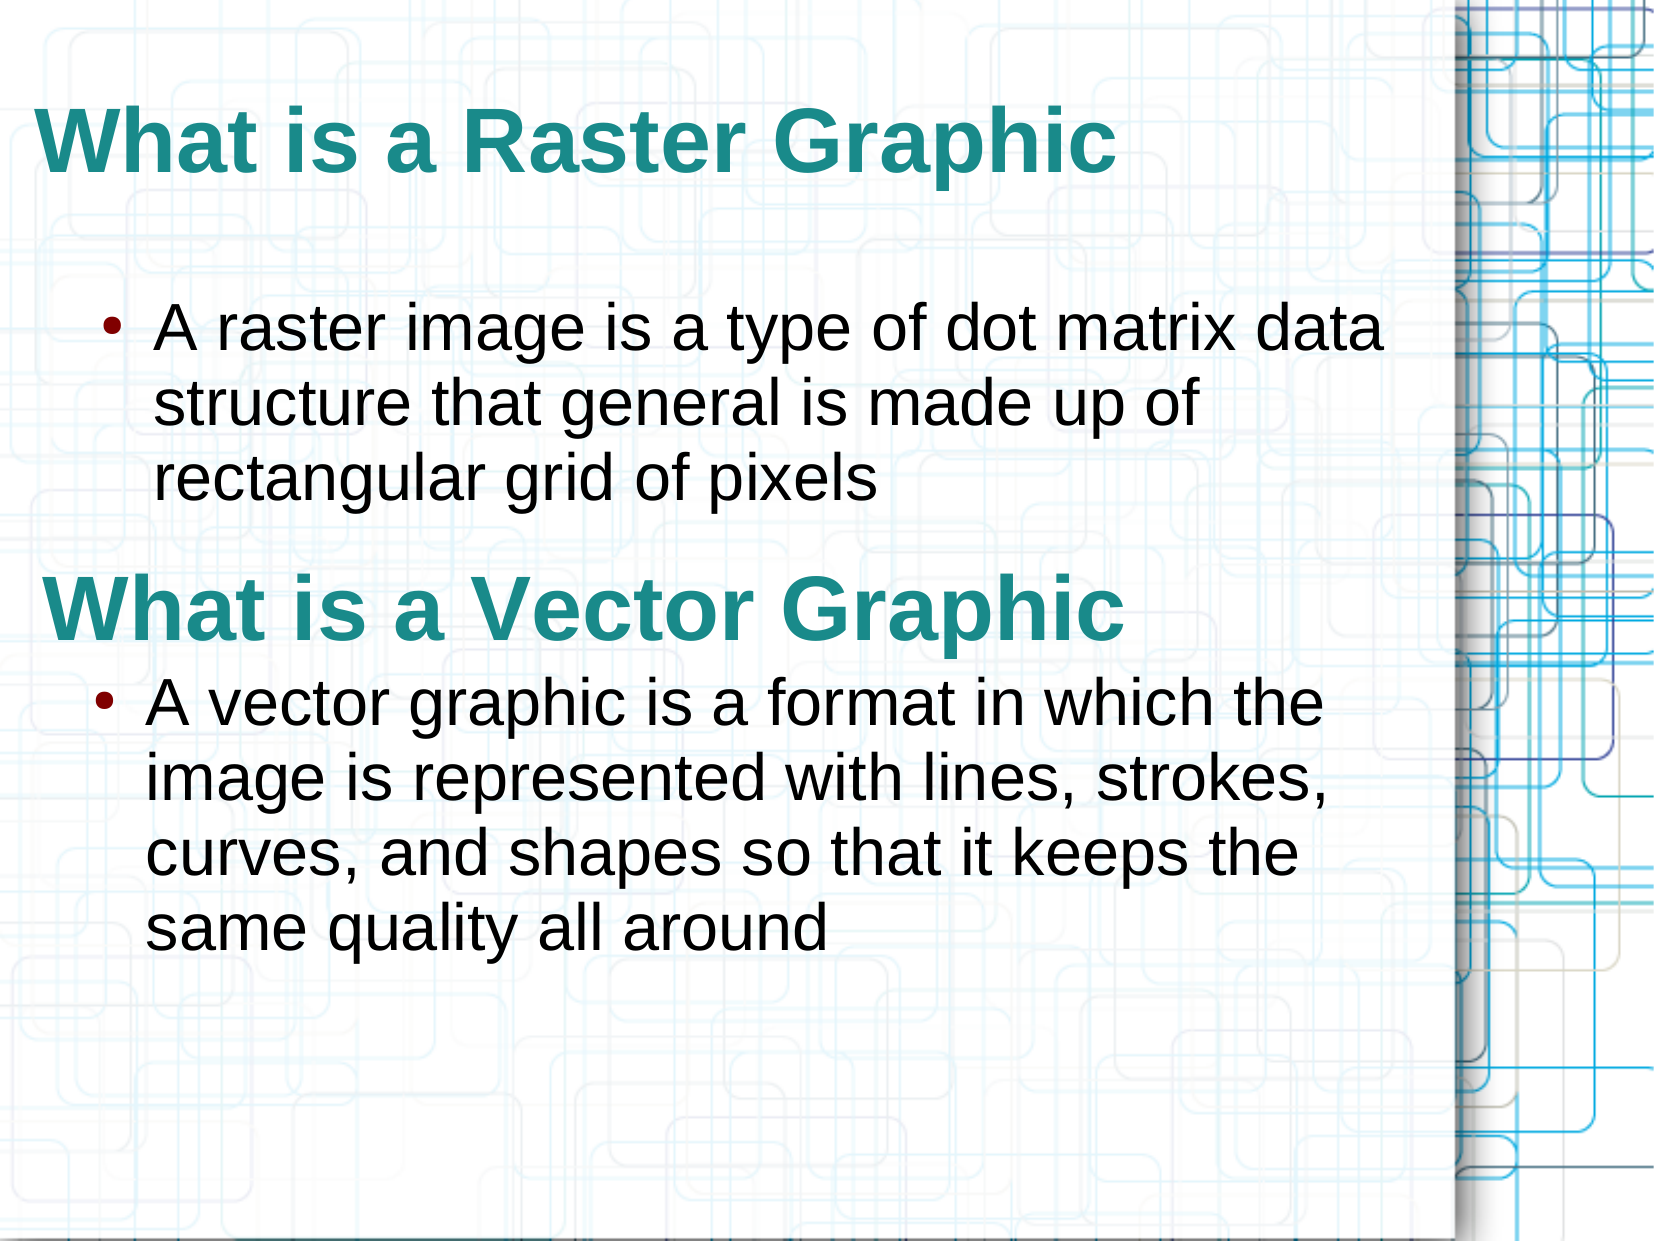

# What is a Raster Graphic
A raster image is a type of dot matrix data structure that general is made up of rectangular grid of pixels
What is a Vector Graphic
A vector graphic is a format in which the image is represented with lines, strokes, curves, and shapes so that it keeps the same quality all around